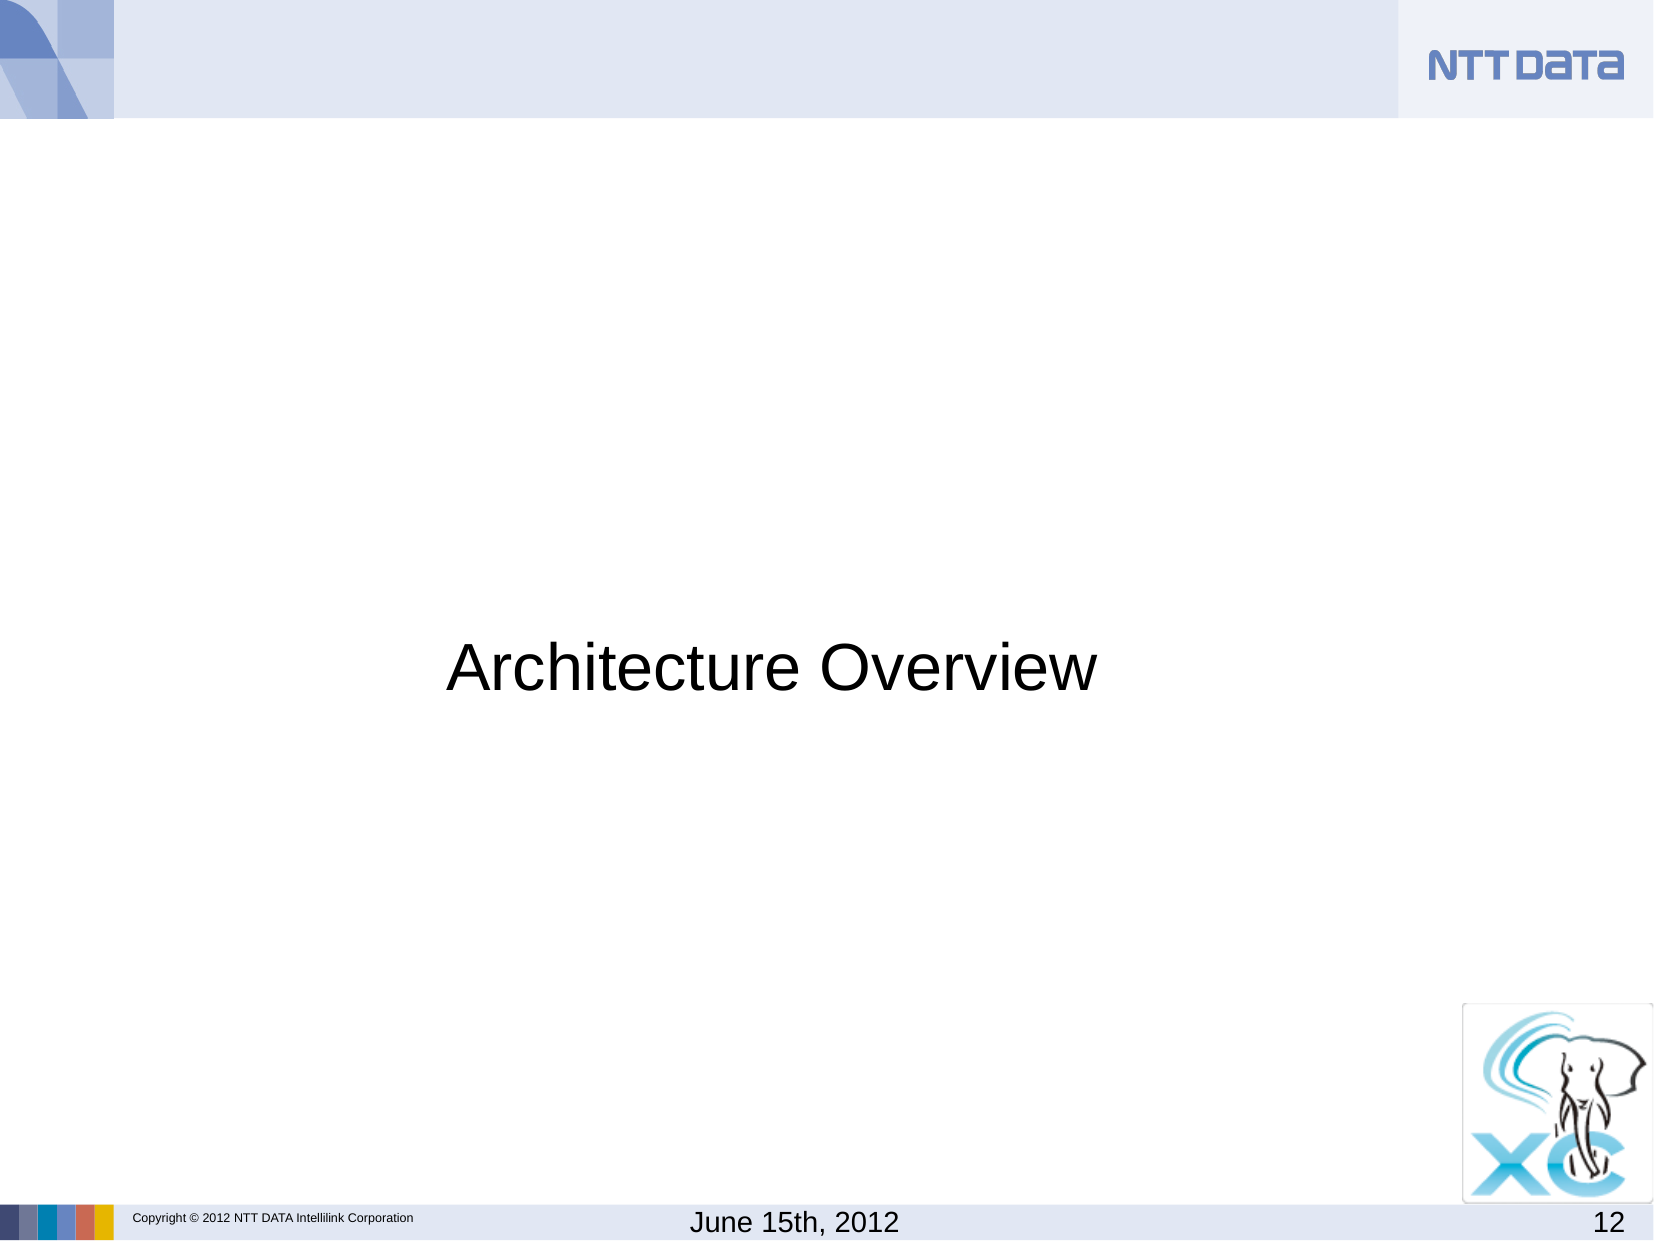

#
Architecture Overview
June 15th, 2012
12